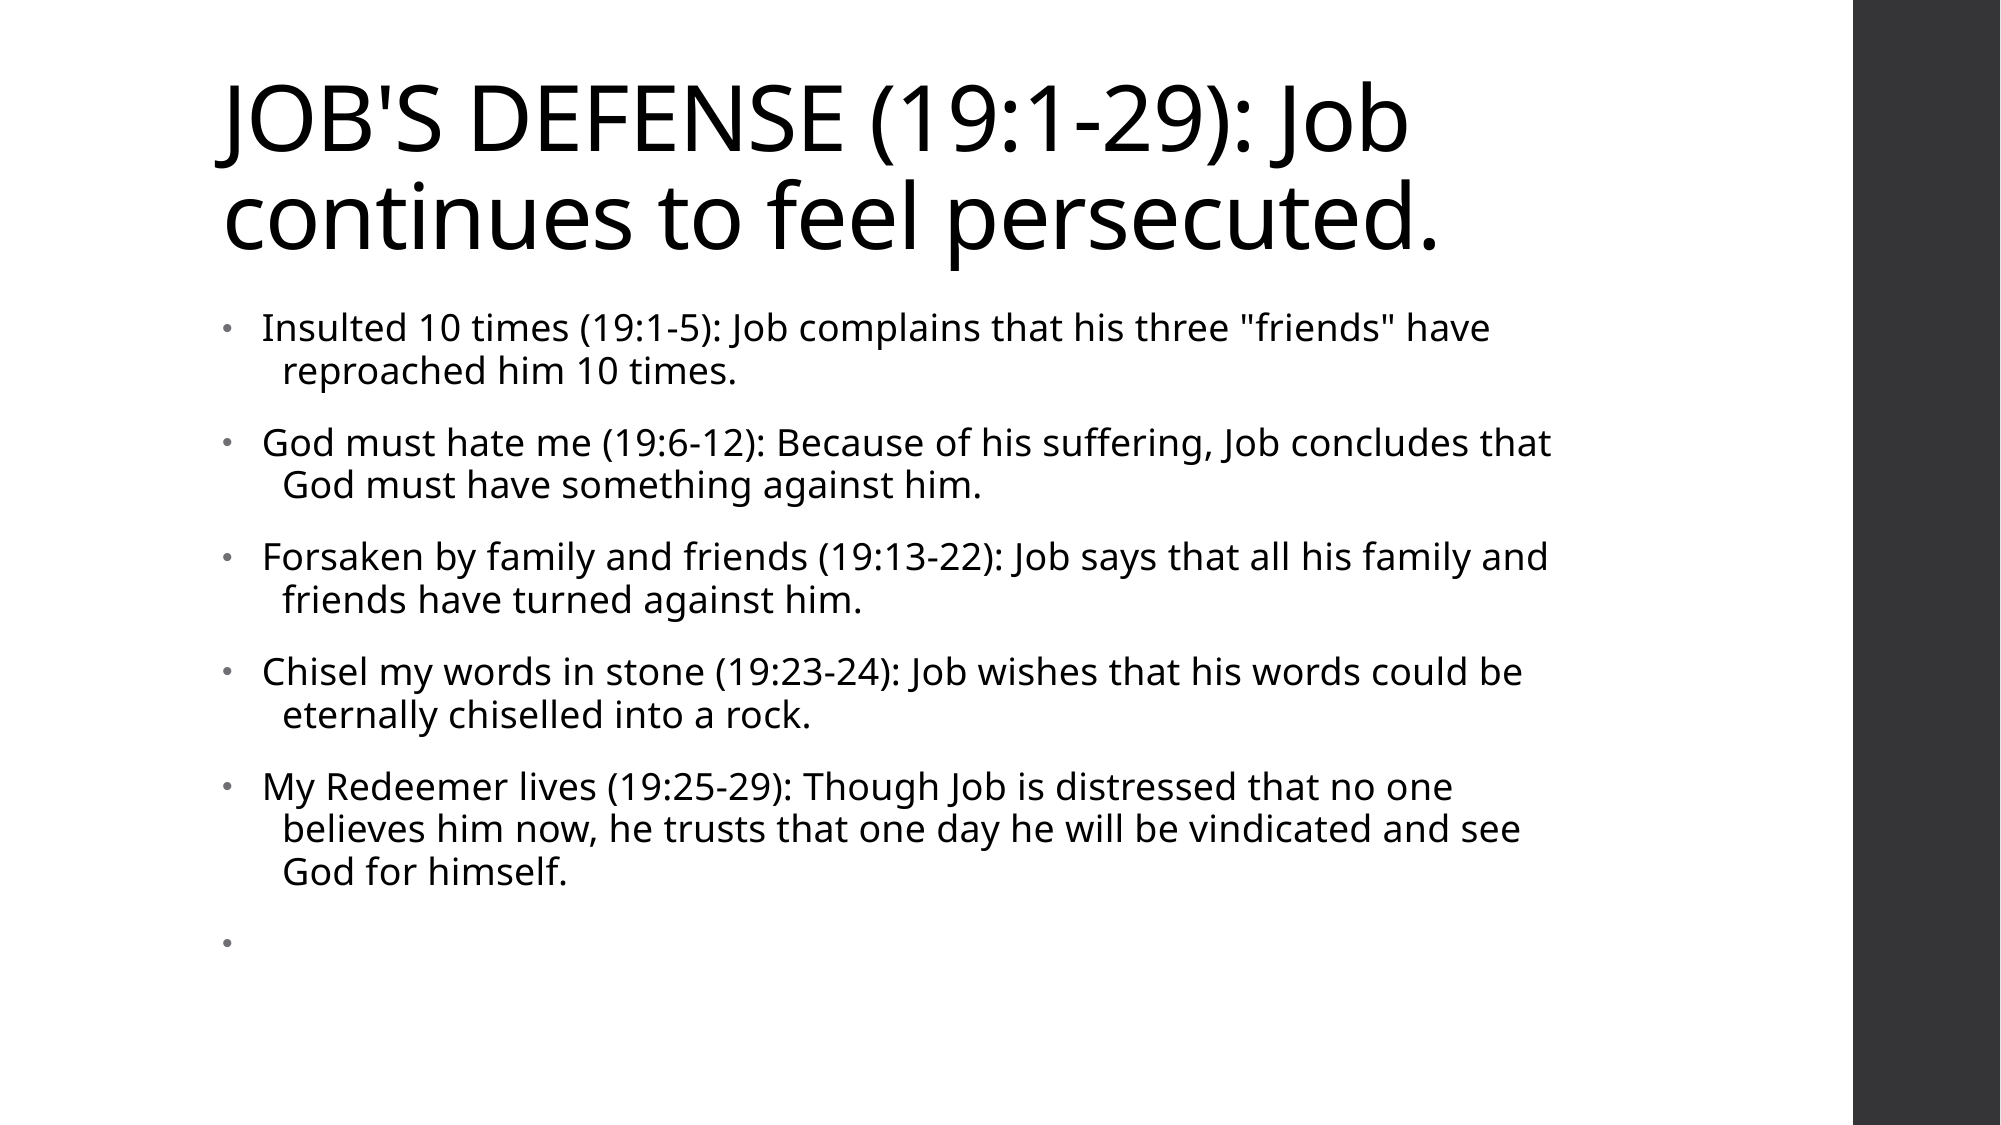

# JOB'S DEFENSE (19:1-29): Job continues to feel persecuted.
 Insulted 10 times (19:1-5): Job complains that his three "friends" have reproached him 10 times.
 God must hate me (19:6-12): Because of his suffering, Job concludes that God must have something against him.
 Forsaken by family and friends (19:13-22): Job says that all his family and friends have turned against him.
 Chisel my words in stone (19:23-24): Job wishes that his words could be eternally chiselled into a rock.
 My Redeemer lives (19:25-29): Though Job is distressed that no one believes him now, he trusts that one day he will be vindicated and see God for himself.